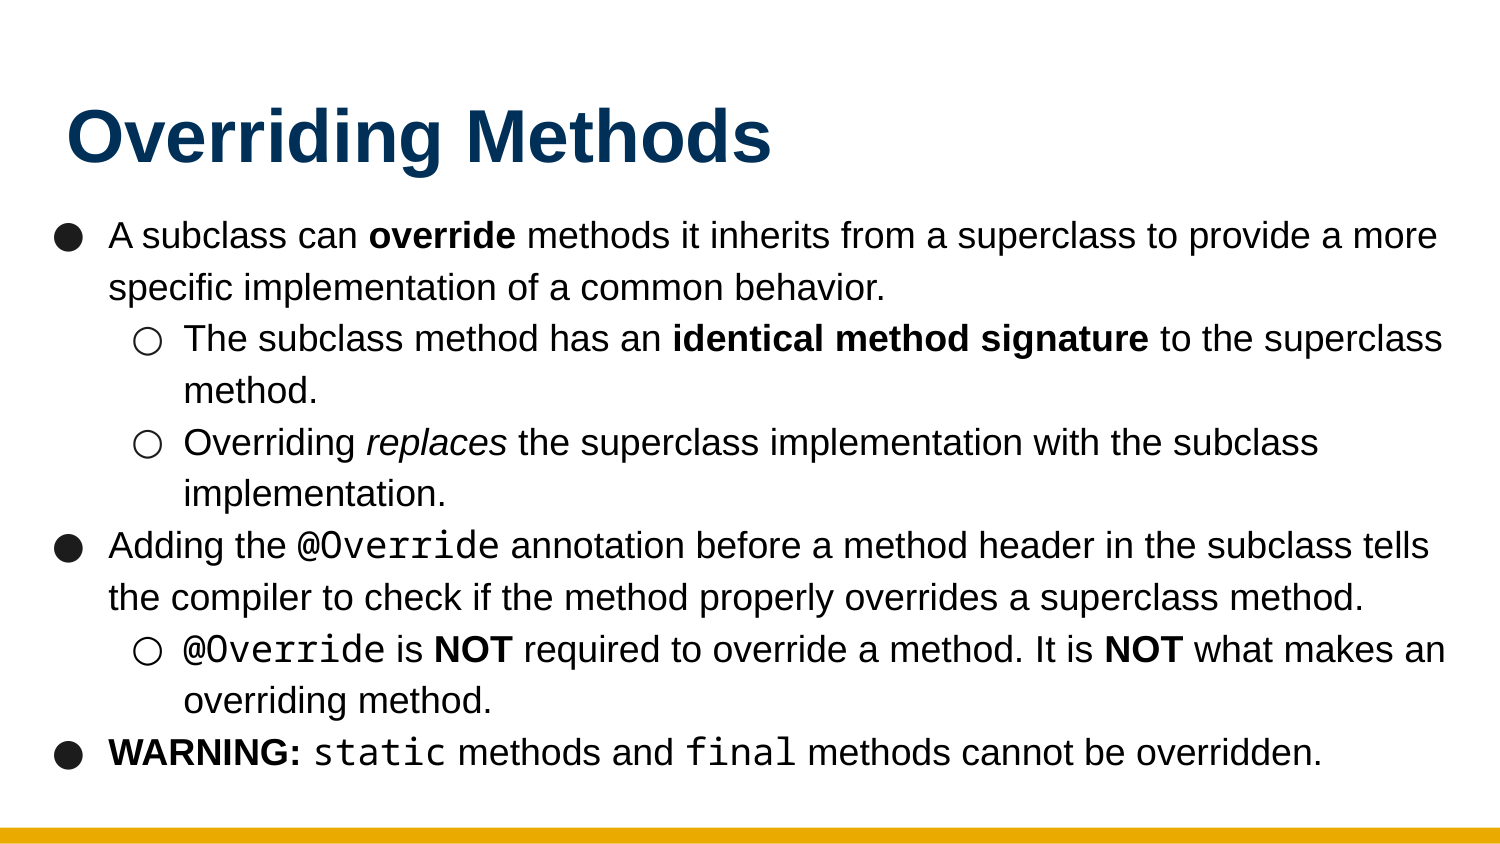

# Overriding Methods
A subclass can override methods it inherits from a superclass to provide a more specific implementation of a common behavior.
The subclass method has an identical method signature to the superclass method.
Overriding replaces the superclass implementation with the subclass implementation.
Adding the @Override annotation before a method header in the subclass tells the compiler to check if the method properly overrides a superclass method.
@Override is NOT required to override a method. It is NOT what makes an overriding method.
WARNING: static methods and final methods cannot be overridden.